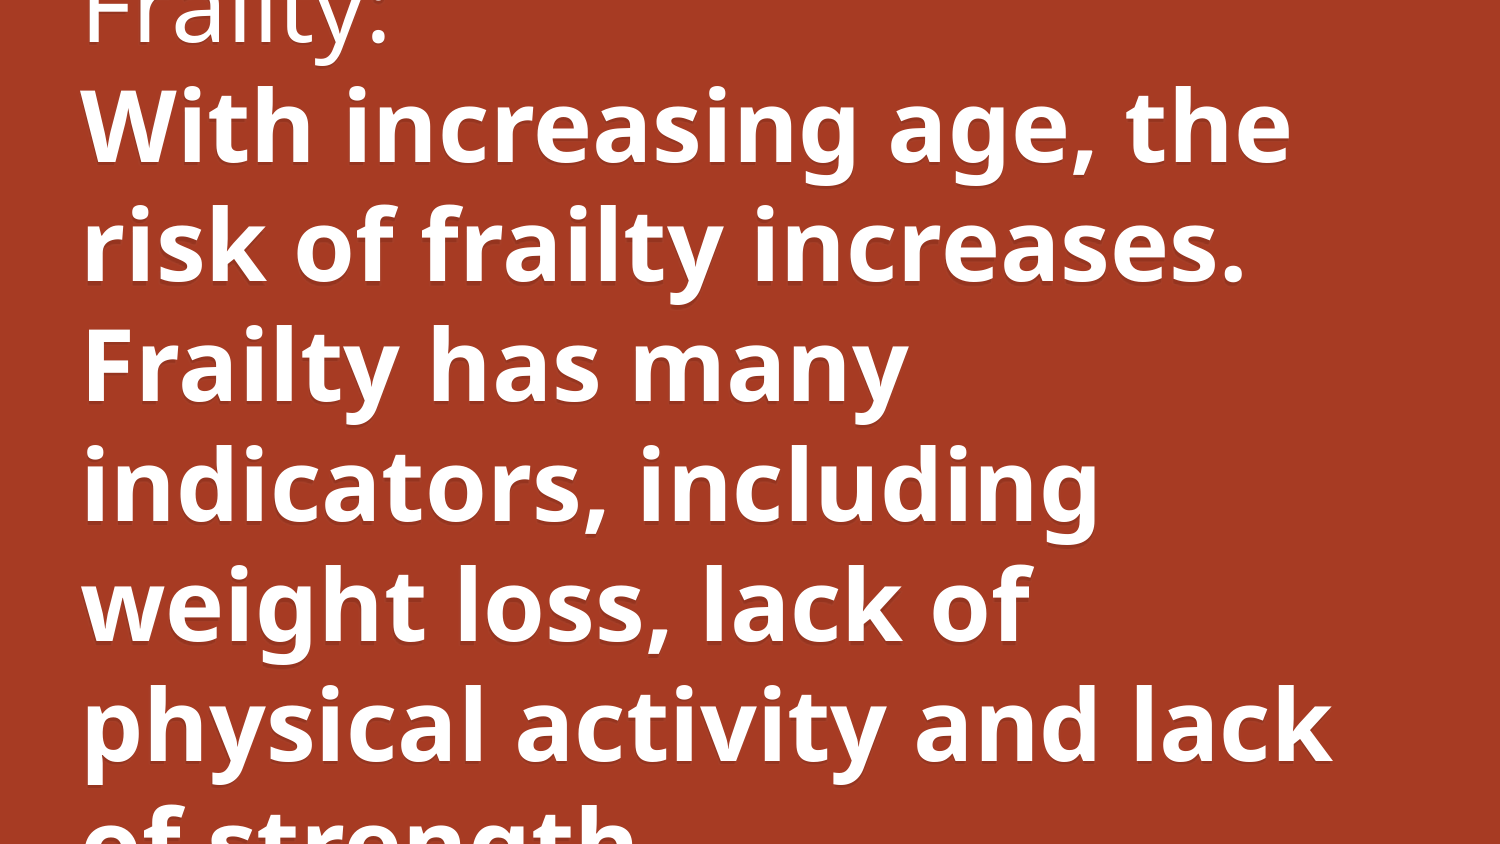

Frailty:
With increasing age, the risk of frailty increases. Frailty has many indicators, including weight loss, lack of physical activity and lack of strength.